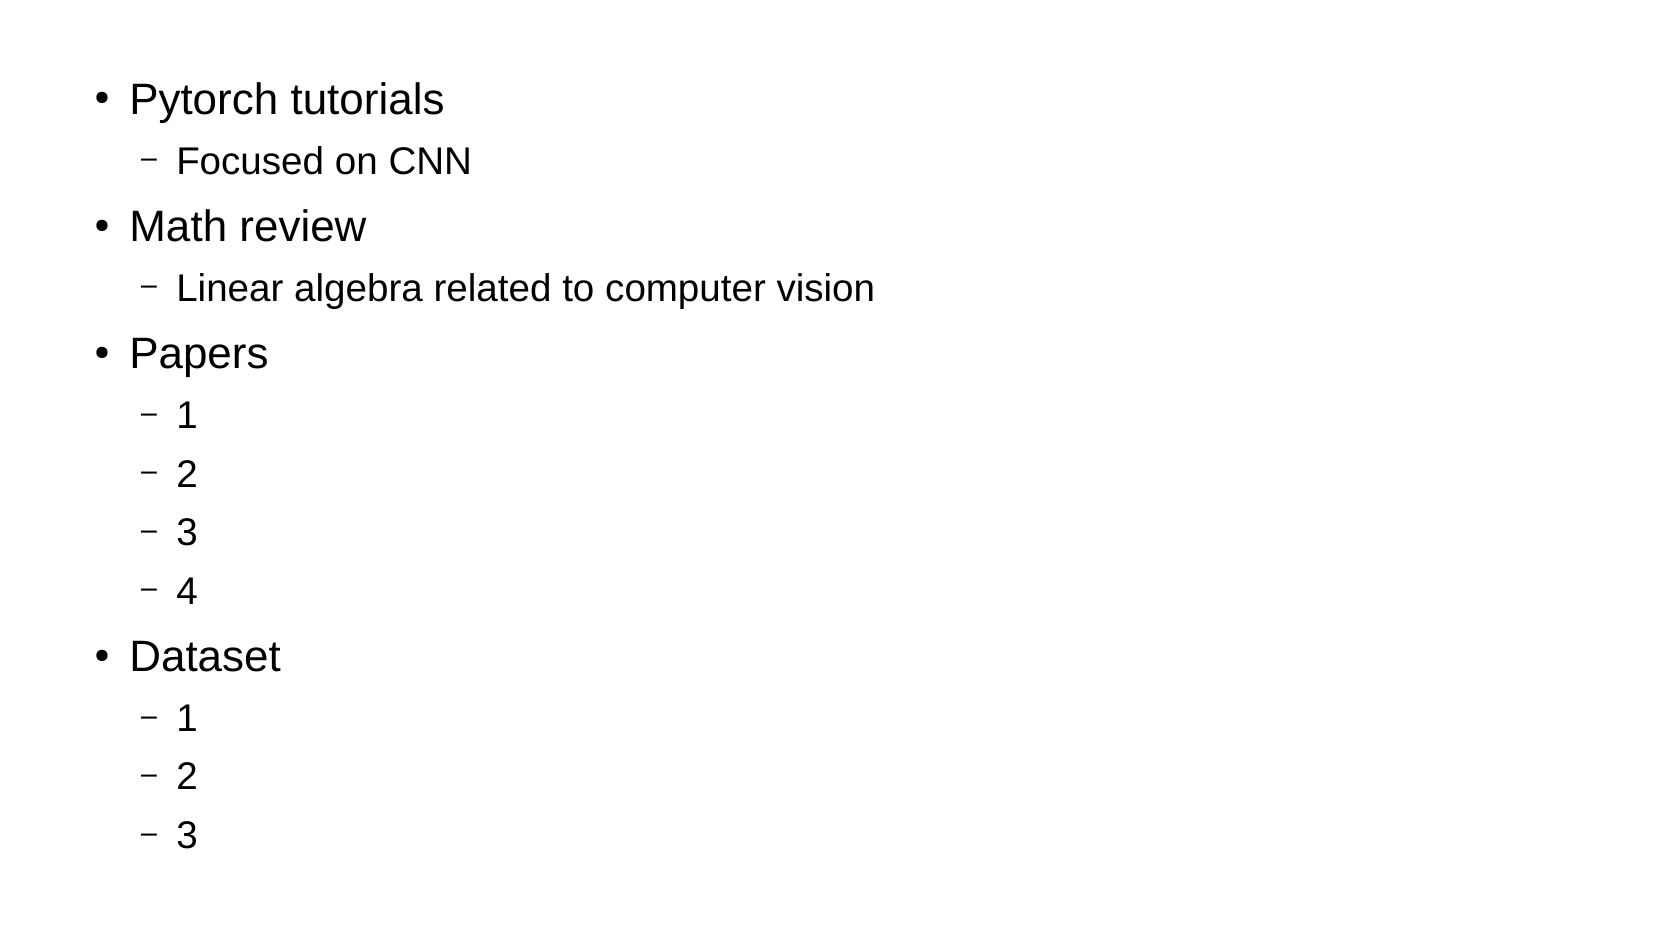

# Pytorch tutorials
Focused on CNN
Math review
Linear algebra related to computer vision
Papers
1
2
3
4
Dataset
1
2
3